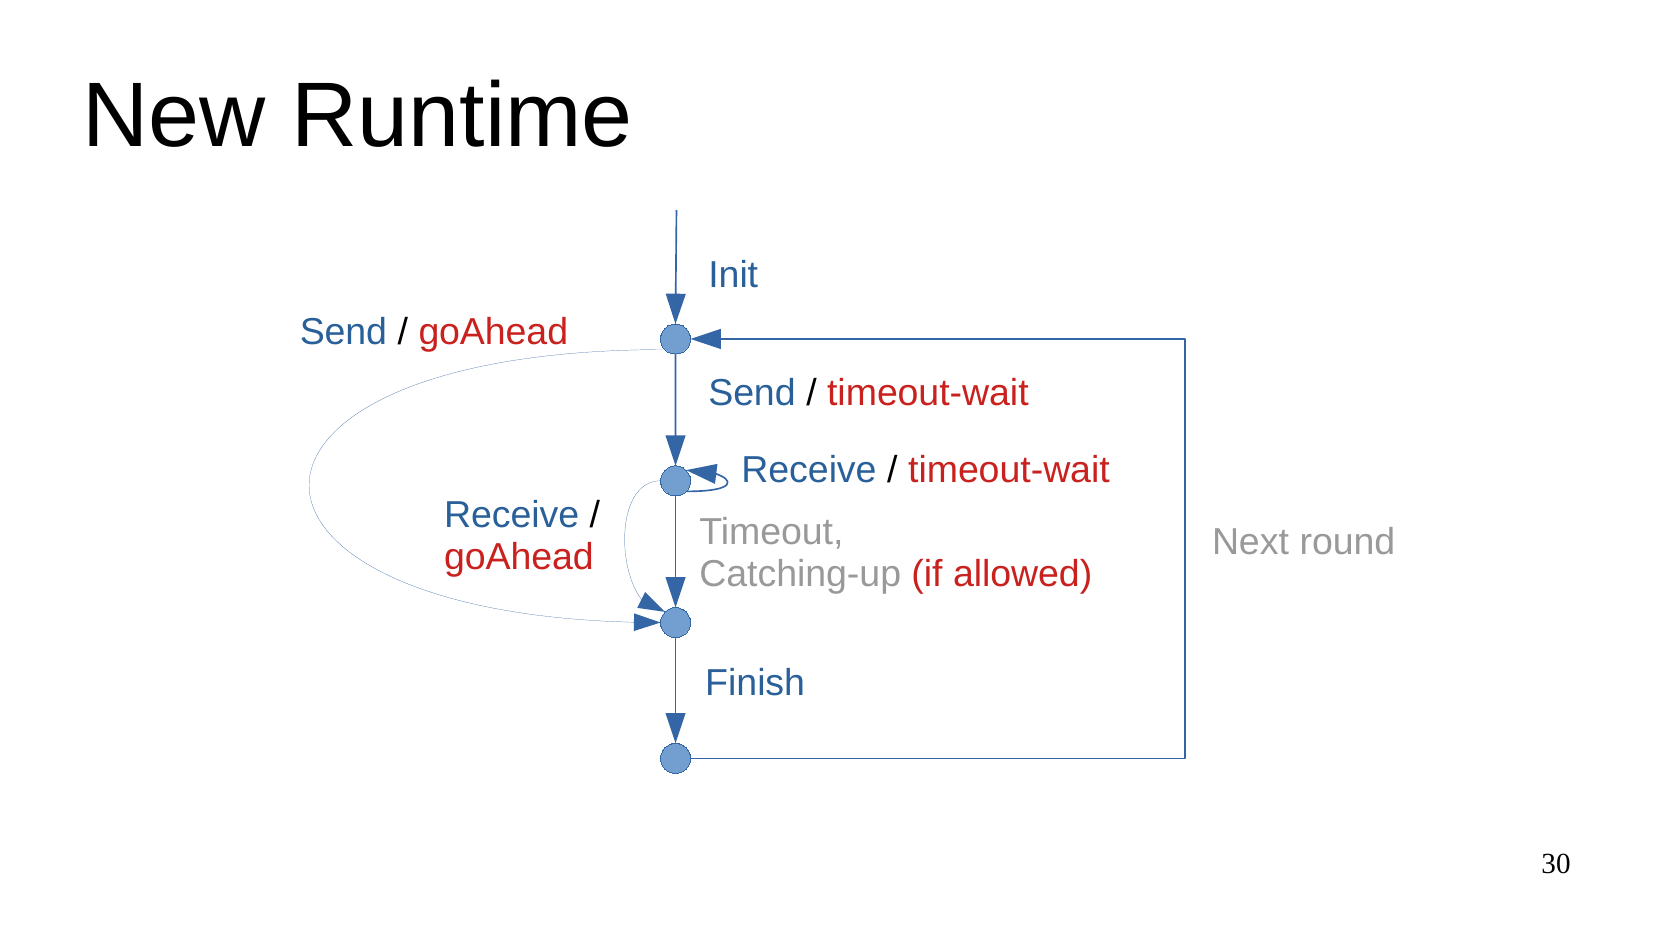

# New Runtime
Init
Send / goAhead
Send / timeout-wait
Receive / timeout-wait
Receive /
goAhead
Timeout,
Catching-up (if allowed)
Next round
Finish
30